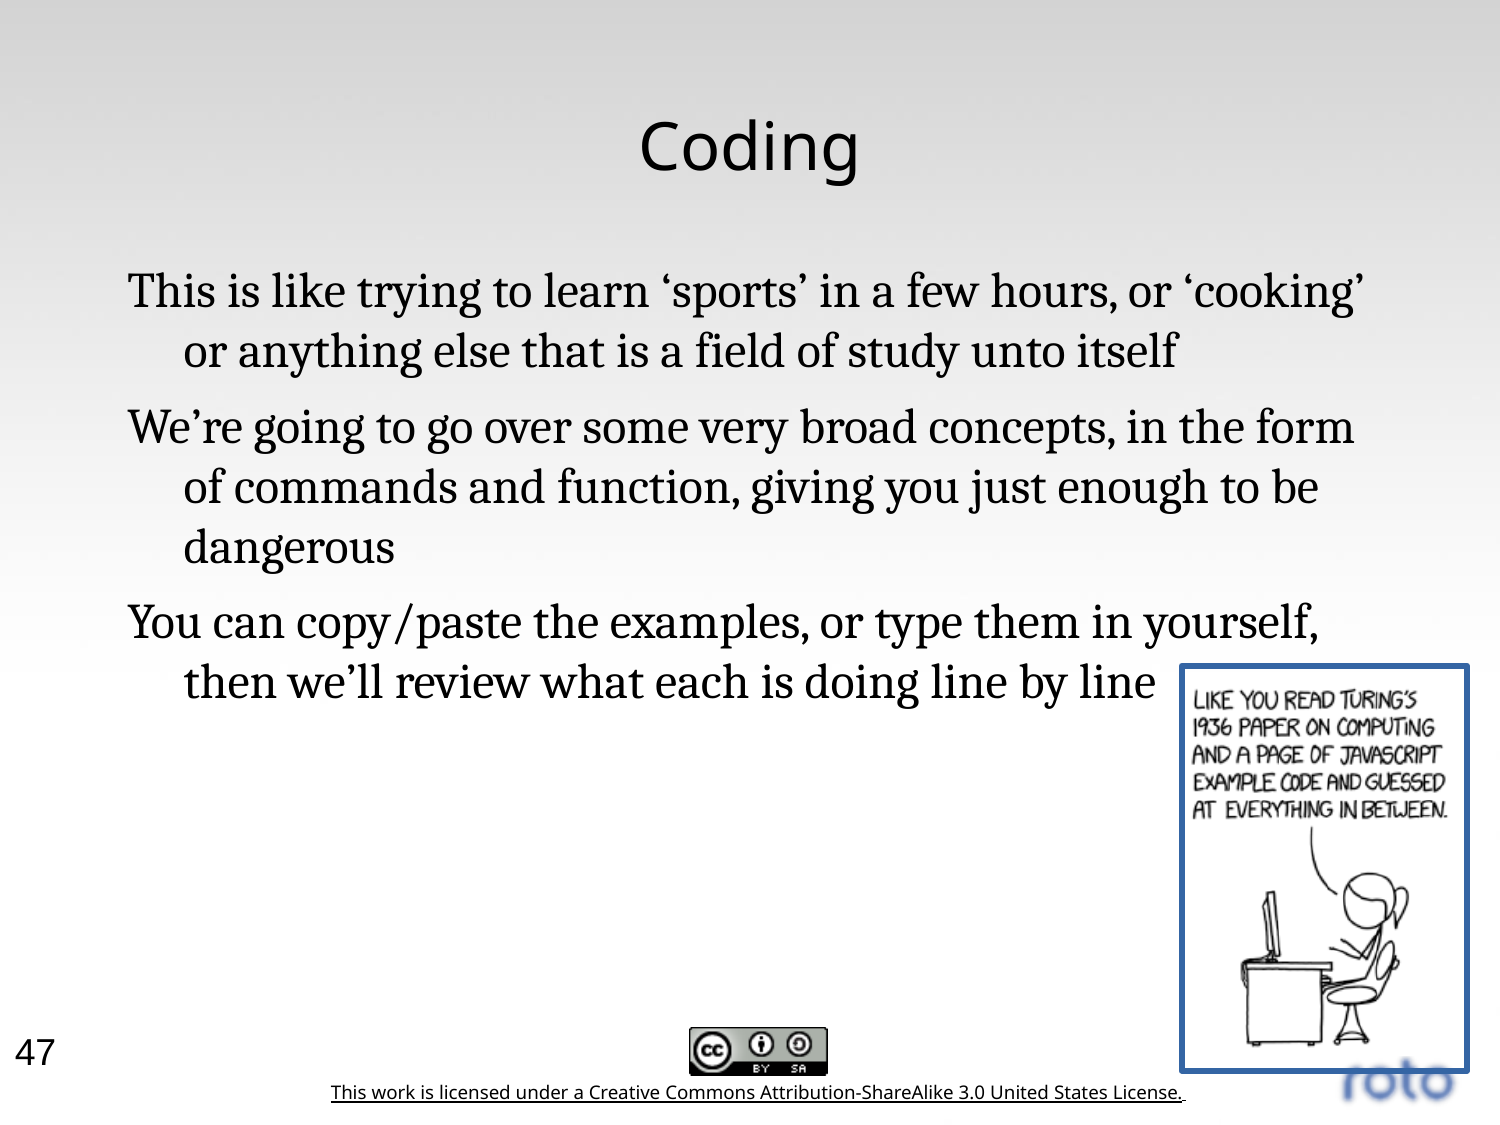

# Coding
This is like trying to learn ‘sports’ in a few hours, or ‘cooking’ or anything else that is a field of study unto itself
We’re going to go over some very broad concepts, in the form of commands and function, giving you just enough to be dangerous
You can copy/paste the examples, or type them in yourself, then we’ll review what each is doing line by line